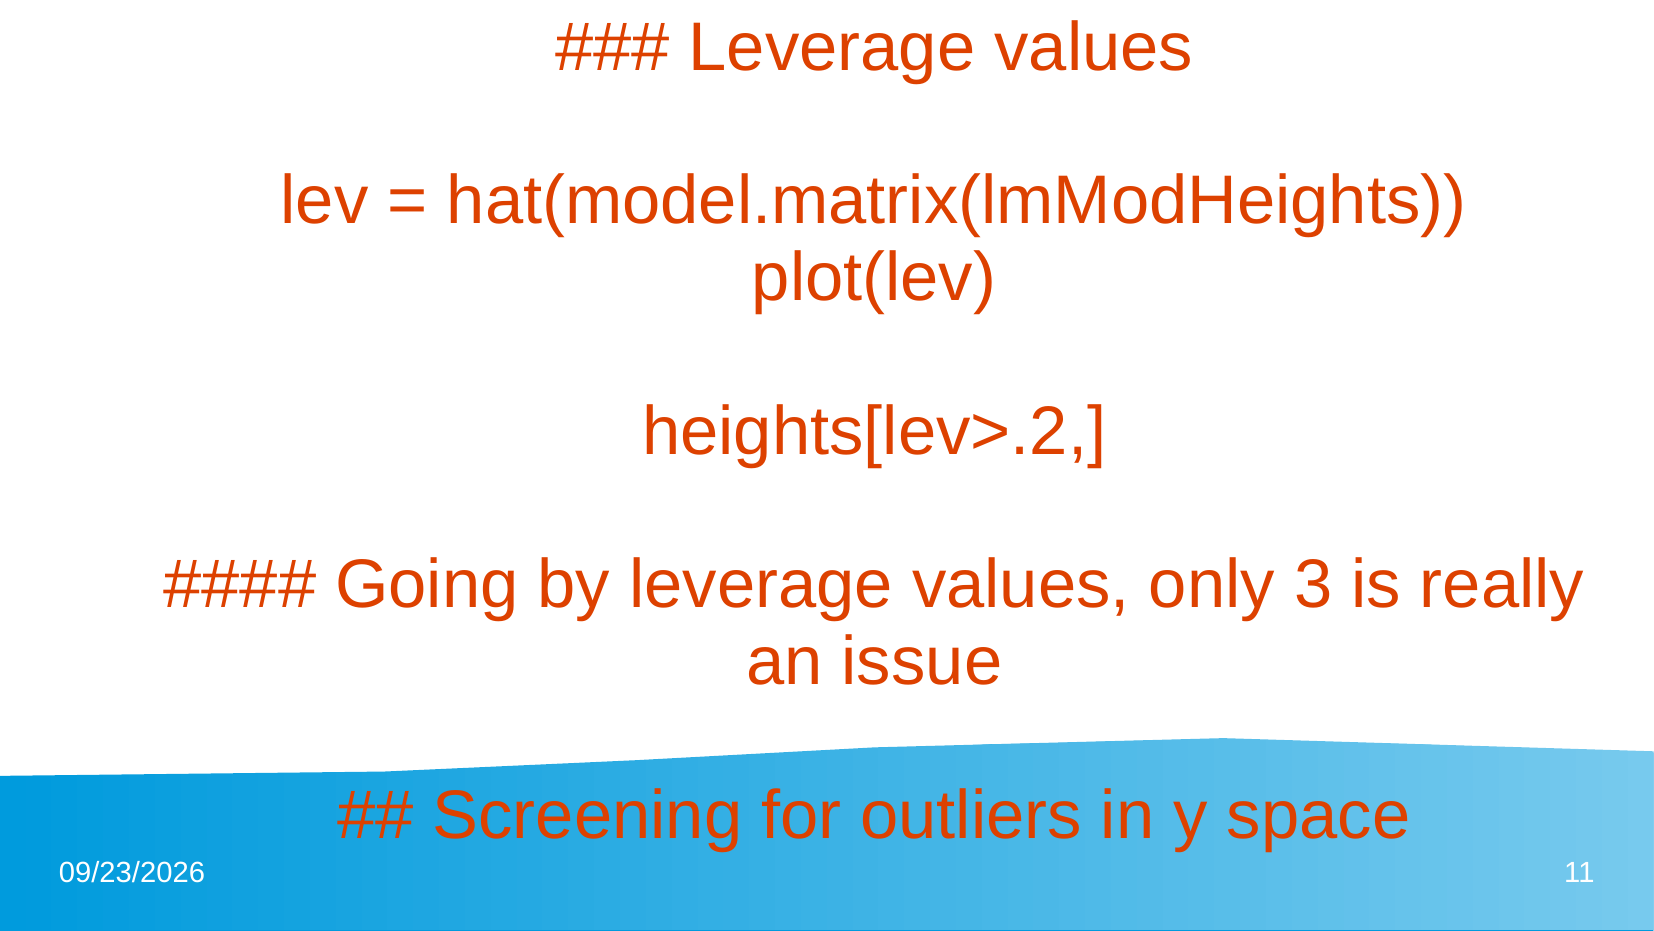

# ### Leverage values lev = hat(model.matrix(lmModHeights)) plot(lev) heights[lev>.2,] #### Going by leverage values, only 3 is really an issue ## Screening for outliers in y space